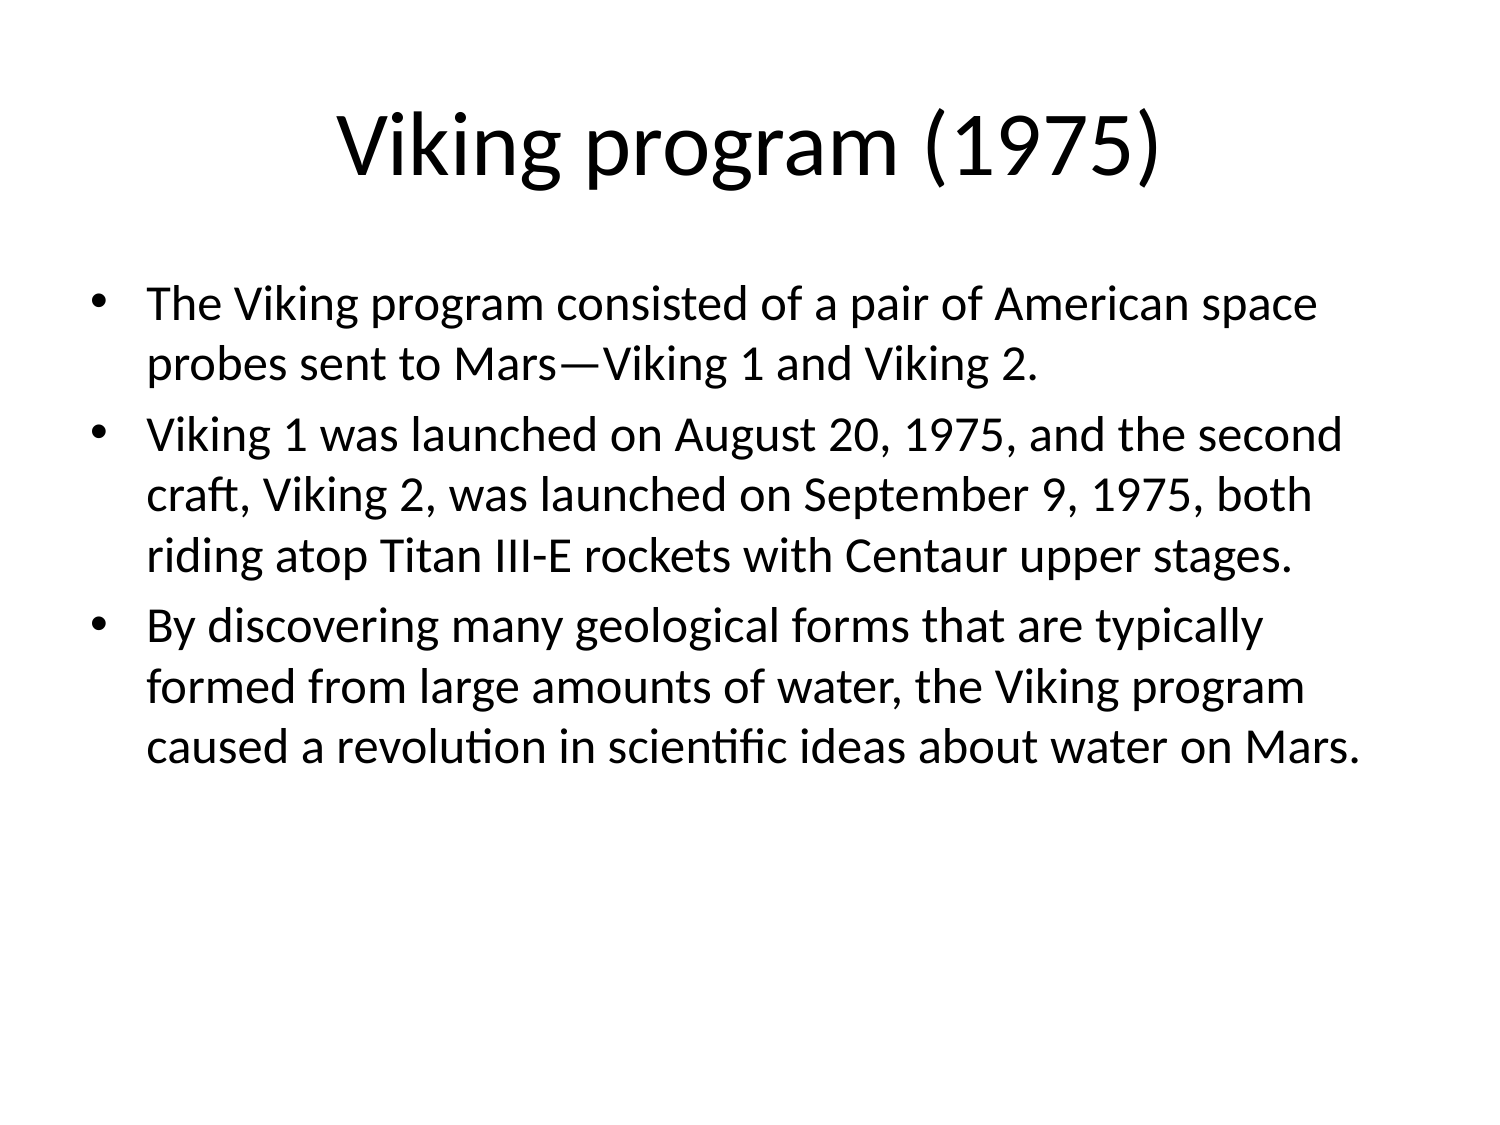

# Viking program (1975)
The Viking program consisted of a pair of American space probes sent to Mars—Viking 1 and Viking 2.
Viking 1 was launched on August 20, 1975, and the second craft, Viking 2, was launched on September 9, 1975, both riding atop Titan III-E rockets with Centaur upper stages.
By discovering many geological forms that are typically formed from large amounts of water, the Viking program caused a revolution in scientific ideas about water on Mars.